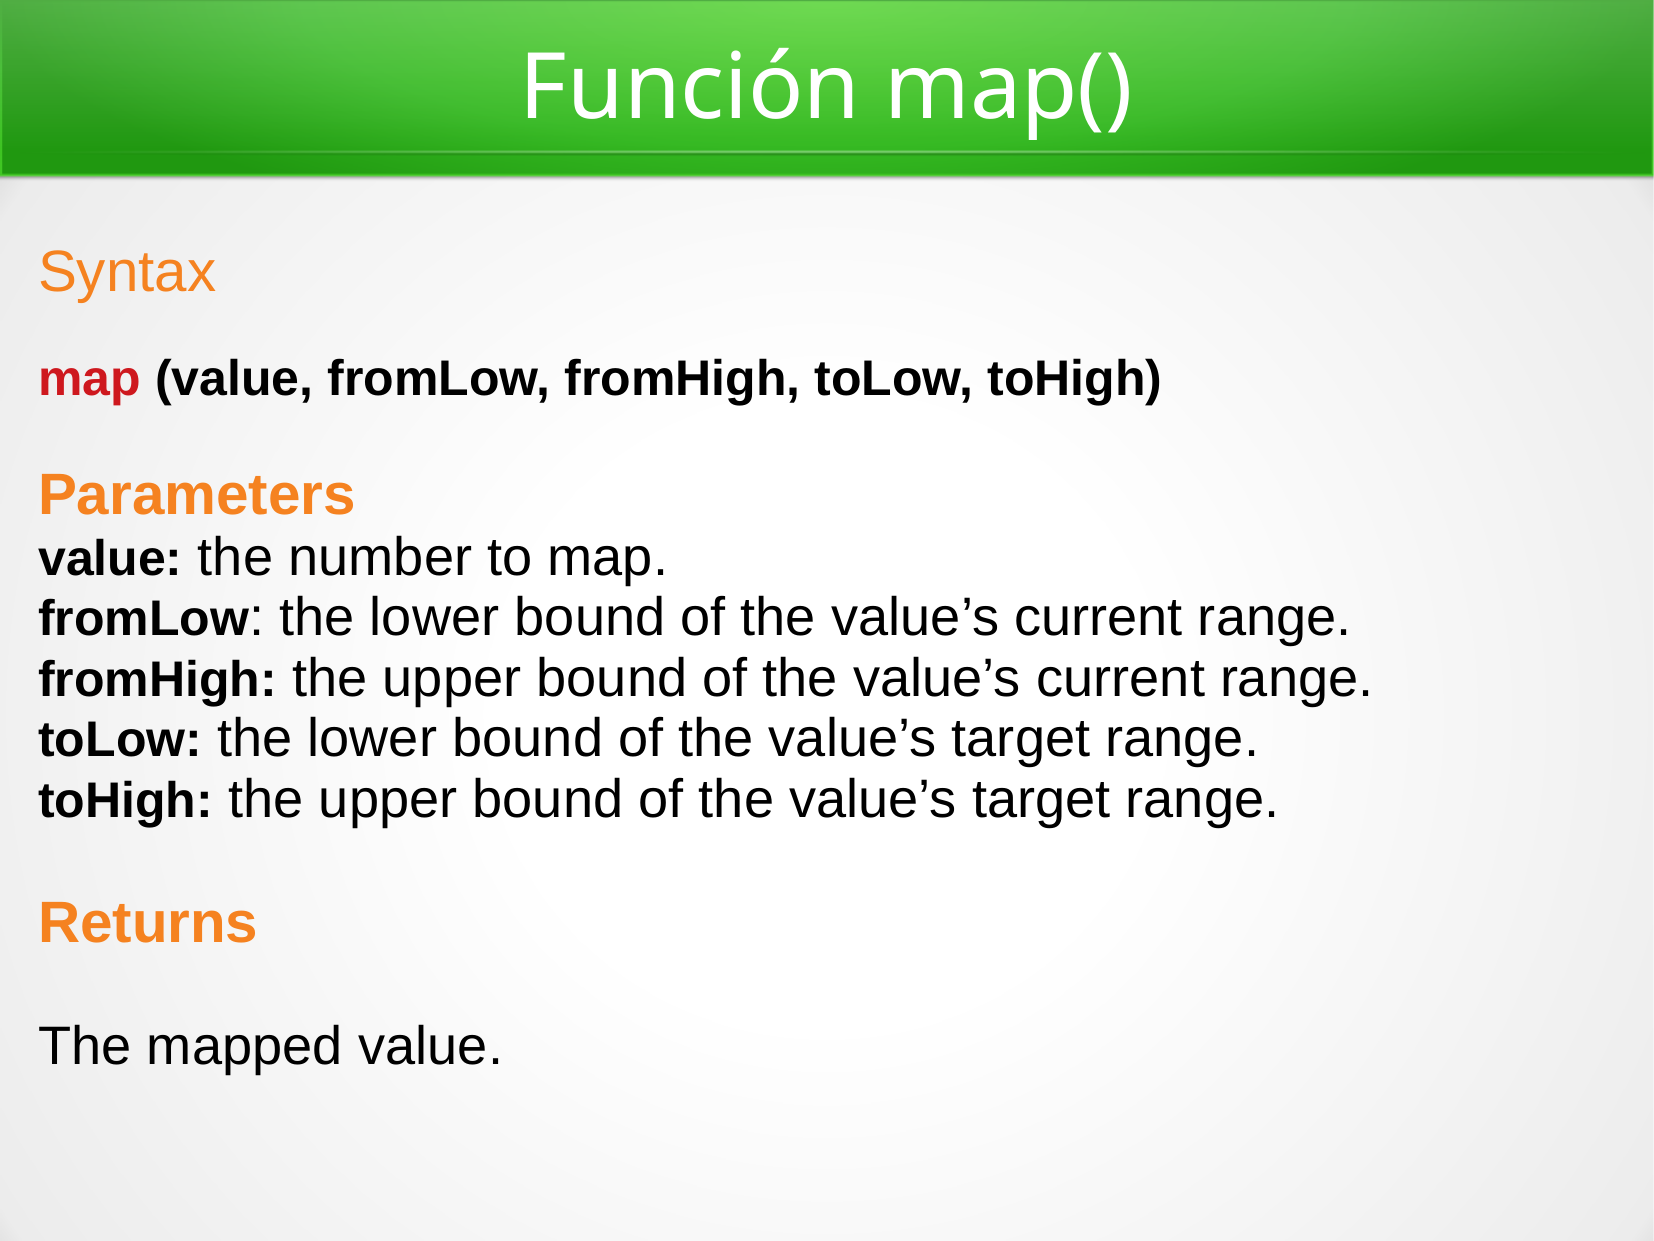

# Función map()
Syntax
map (value, fromLow, fromHigh, toLow, toHigh)
Parameters
value: the number to map.
fromLow: the lower bound of the value’s current range.
fromHigh: the upper bound of the value’s current range.
toLow: the lower bound of the value’s target range.
toHigh: the upper bound of the value’s target range.
Returns
The mapped value.